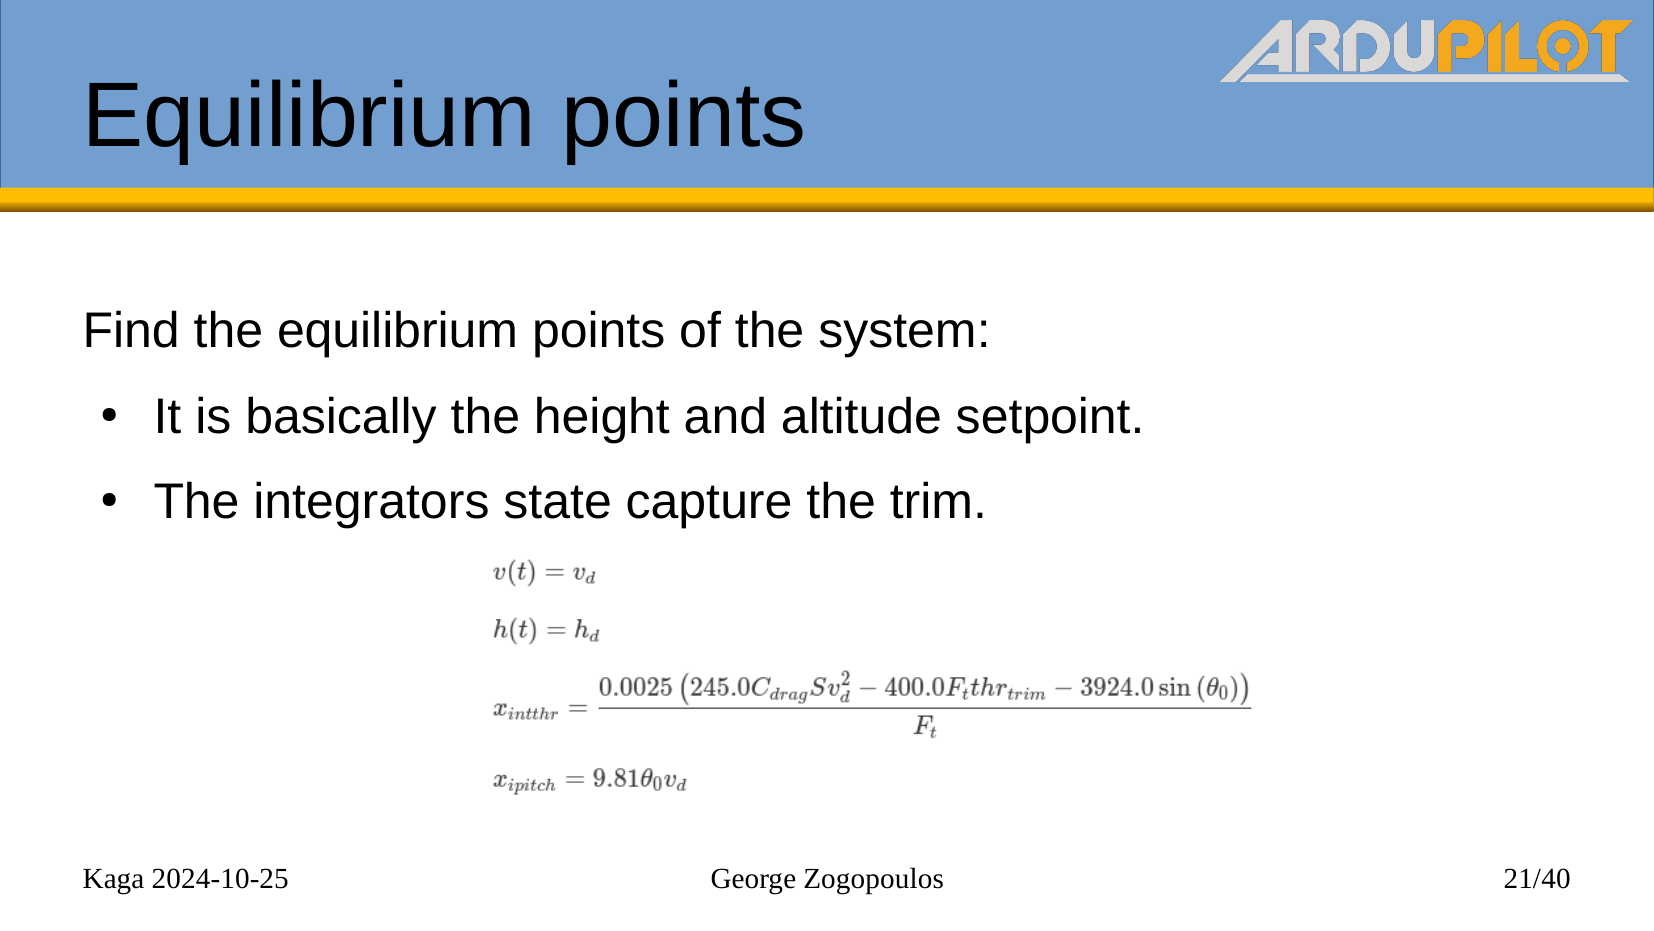

# Equilibrium points
Find the equilibrium points of the system:
It is basically the height and altitude setpoint.
The integrators state capture the trim.
Kaga 2024-10-25
George Zogopoulos
21